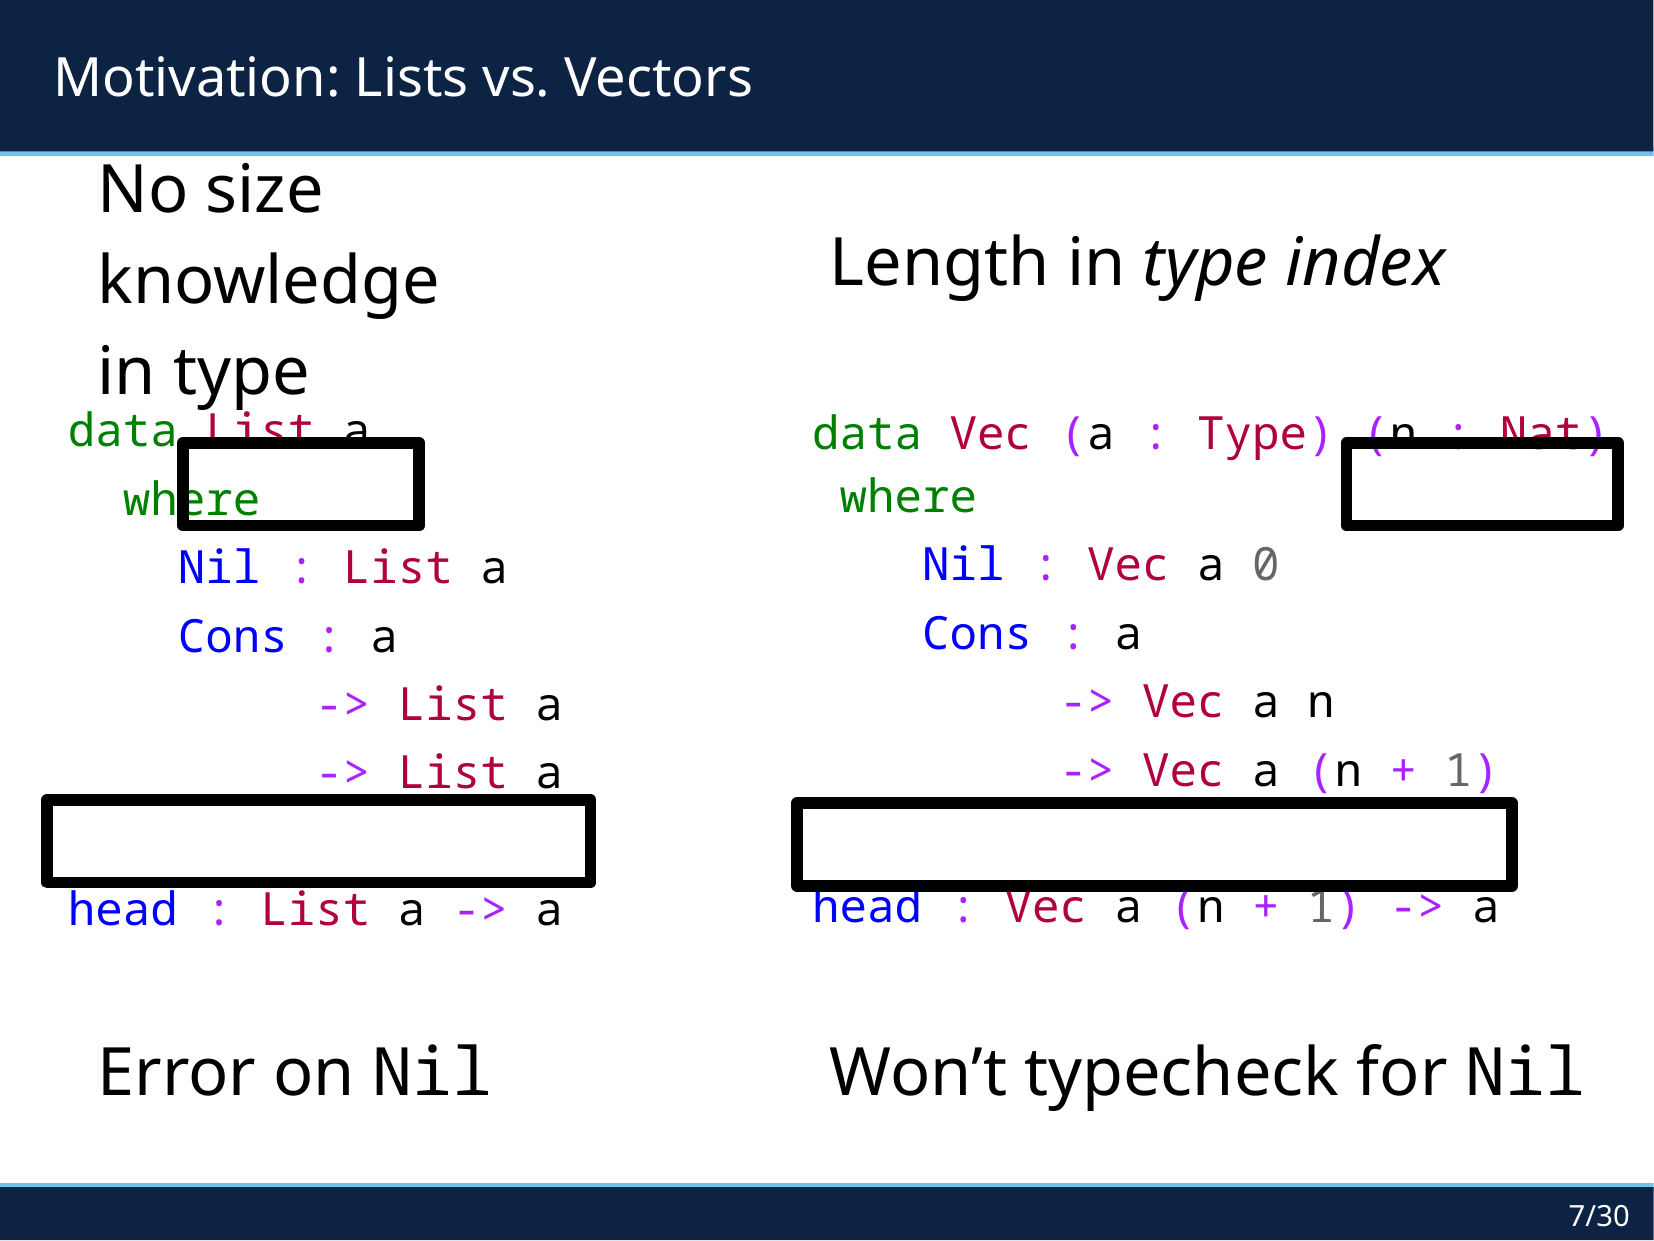

# Motivation: Lists vs. Vectors
No size knowledge
in type
Length in type index
data List a
 where
 Nil : List a
 Cons : a
 -> List a
 -> List a
head : List a -> a
data Vec (a : Type) (n : Nat) where
 Nil : Vec a 0
 Cons : a
 -> Vec a n
 -> Vec a (n + 1)
head : Vec a (n + 1) -> a
Error on Nil
Won’t typecheck for Nil
7